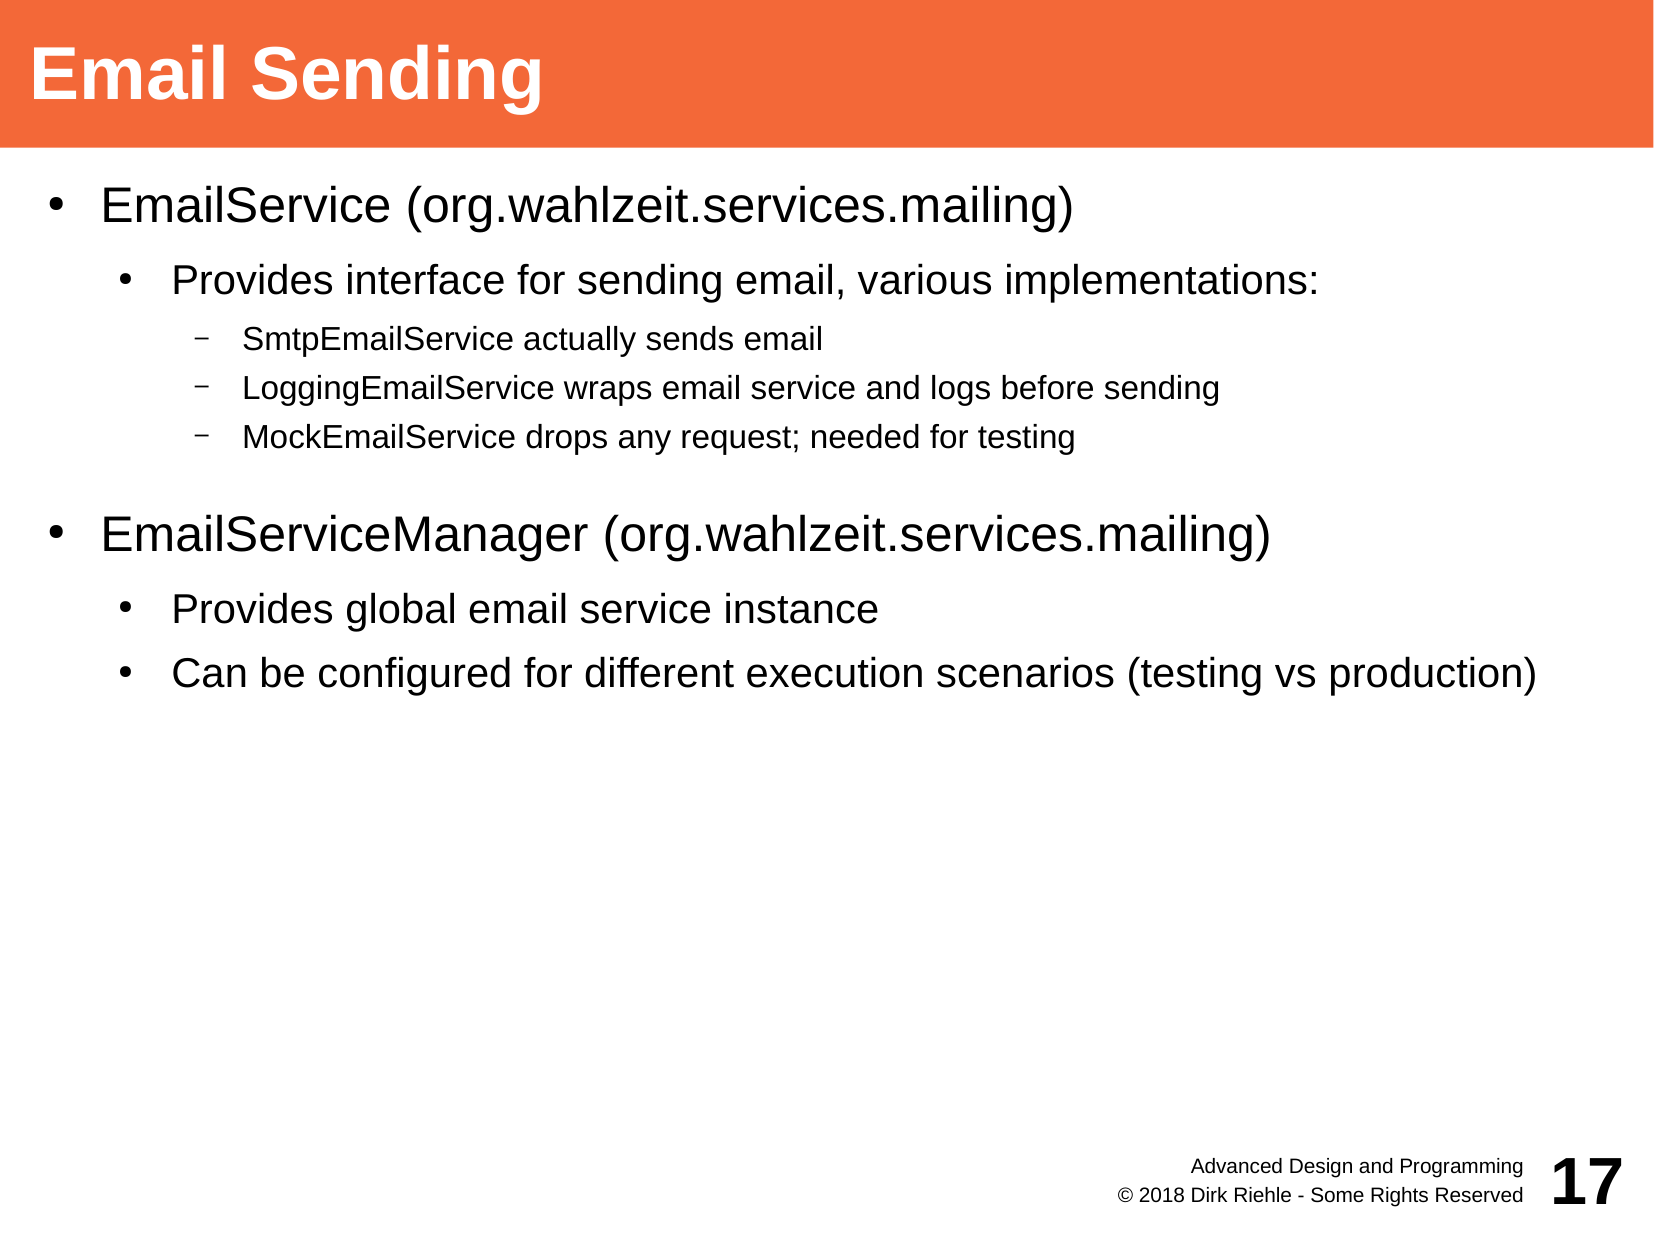

# Email Sending
EmailService (org.wahlzeit.services.mailing)
Provides interface for sending email, various implementations:
SmtpEmailService actually sends email
LoggingEmailService wraps email service and logs before sending
MockEmailService drops any request; needed for testing
EmailServiceManager (org.wahlzeit.services.mailing)
Provides global email service instance
Can be configured for different execution scenarios (testing vs production)
Advanced Design and Programming
17
© 2018 Dirk Riehle - Some Rights Reserved